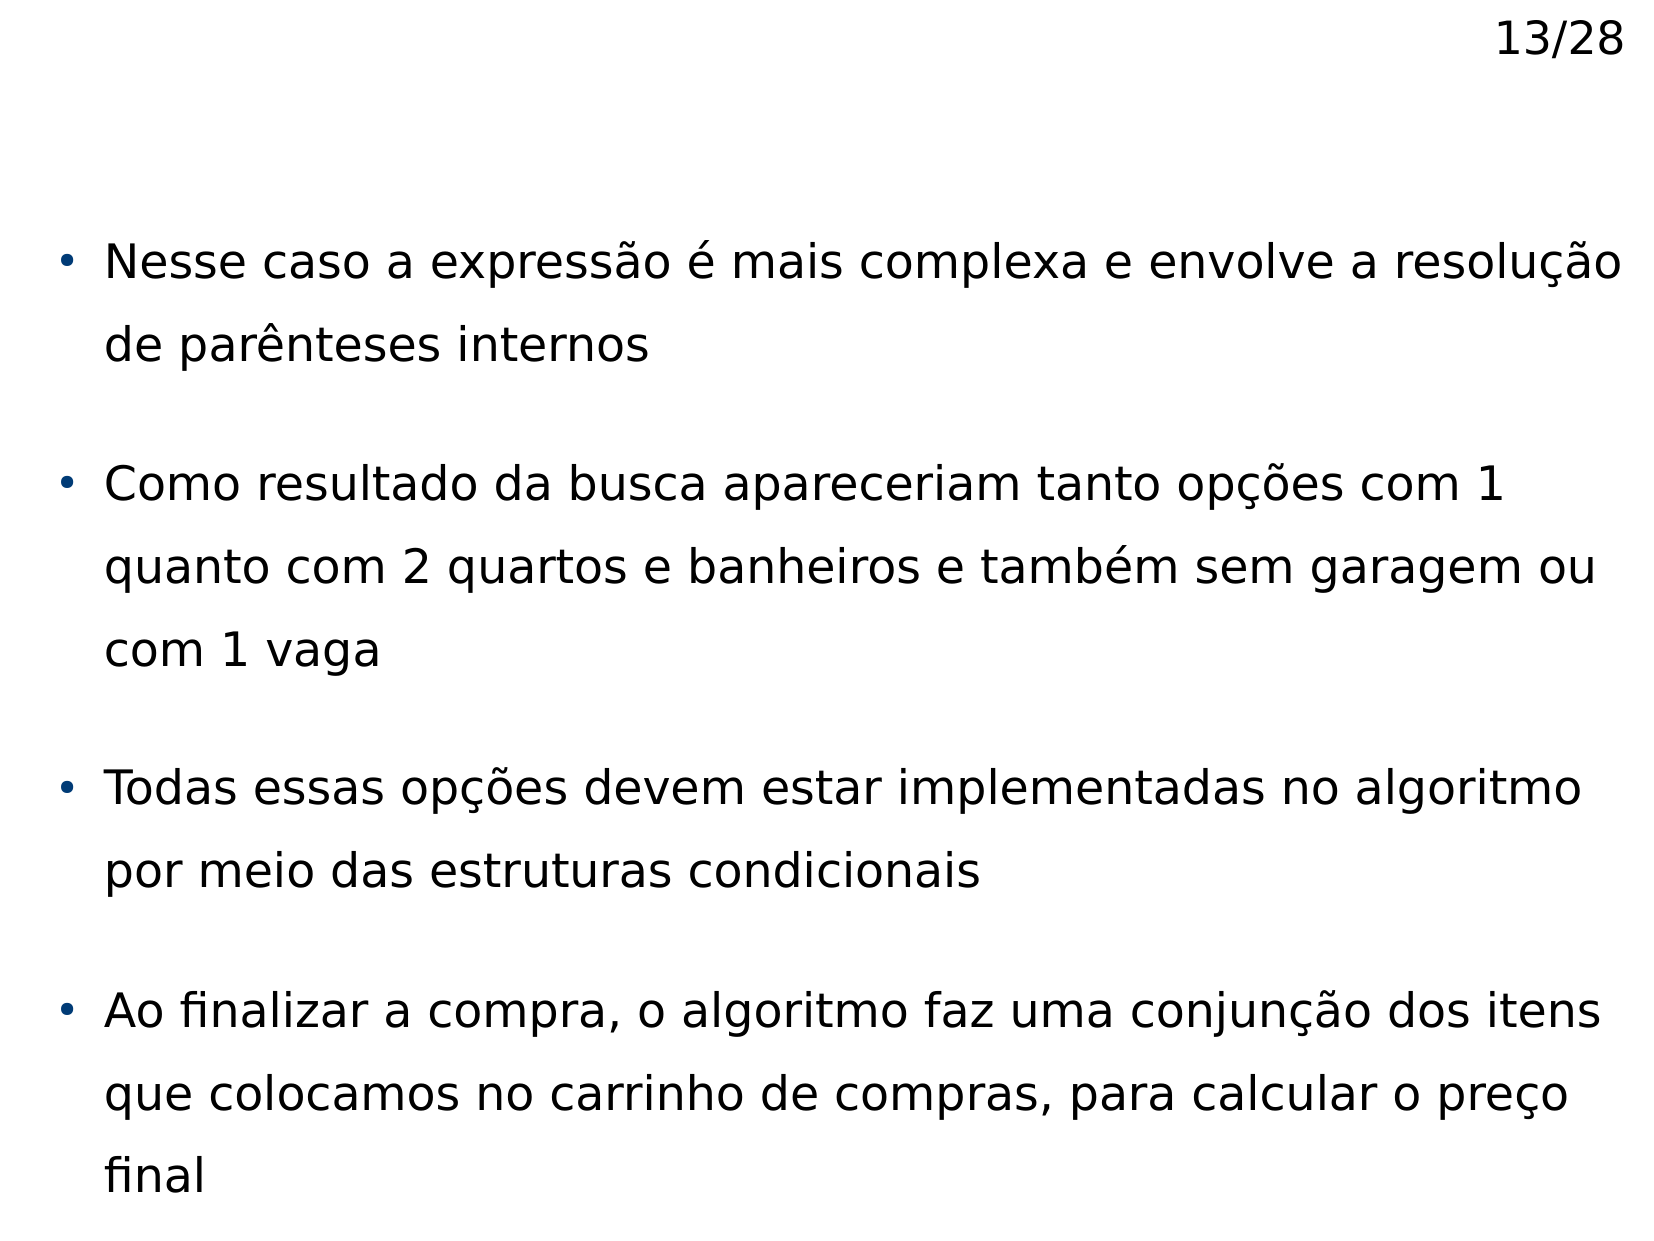

13
#
Nesse caso a expressão é mais complexa e envolve a resolução de parênteses internos
Como resultado da busca apareceriam tanto opções com 1 quanto com 2 quartos e banheiros e também sem garagem ou com 1 vaga
Todas essas opções devem estar implementadas no algoritmo por meio das estruturas condicionais
Ao finalizar a compra, o algoritmo faz uma conjunção dos itens que colocamos no carrinho de compras, para calcular o preço final